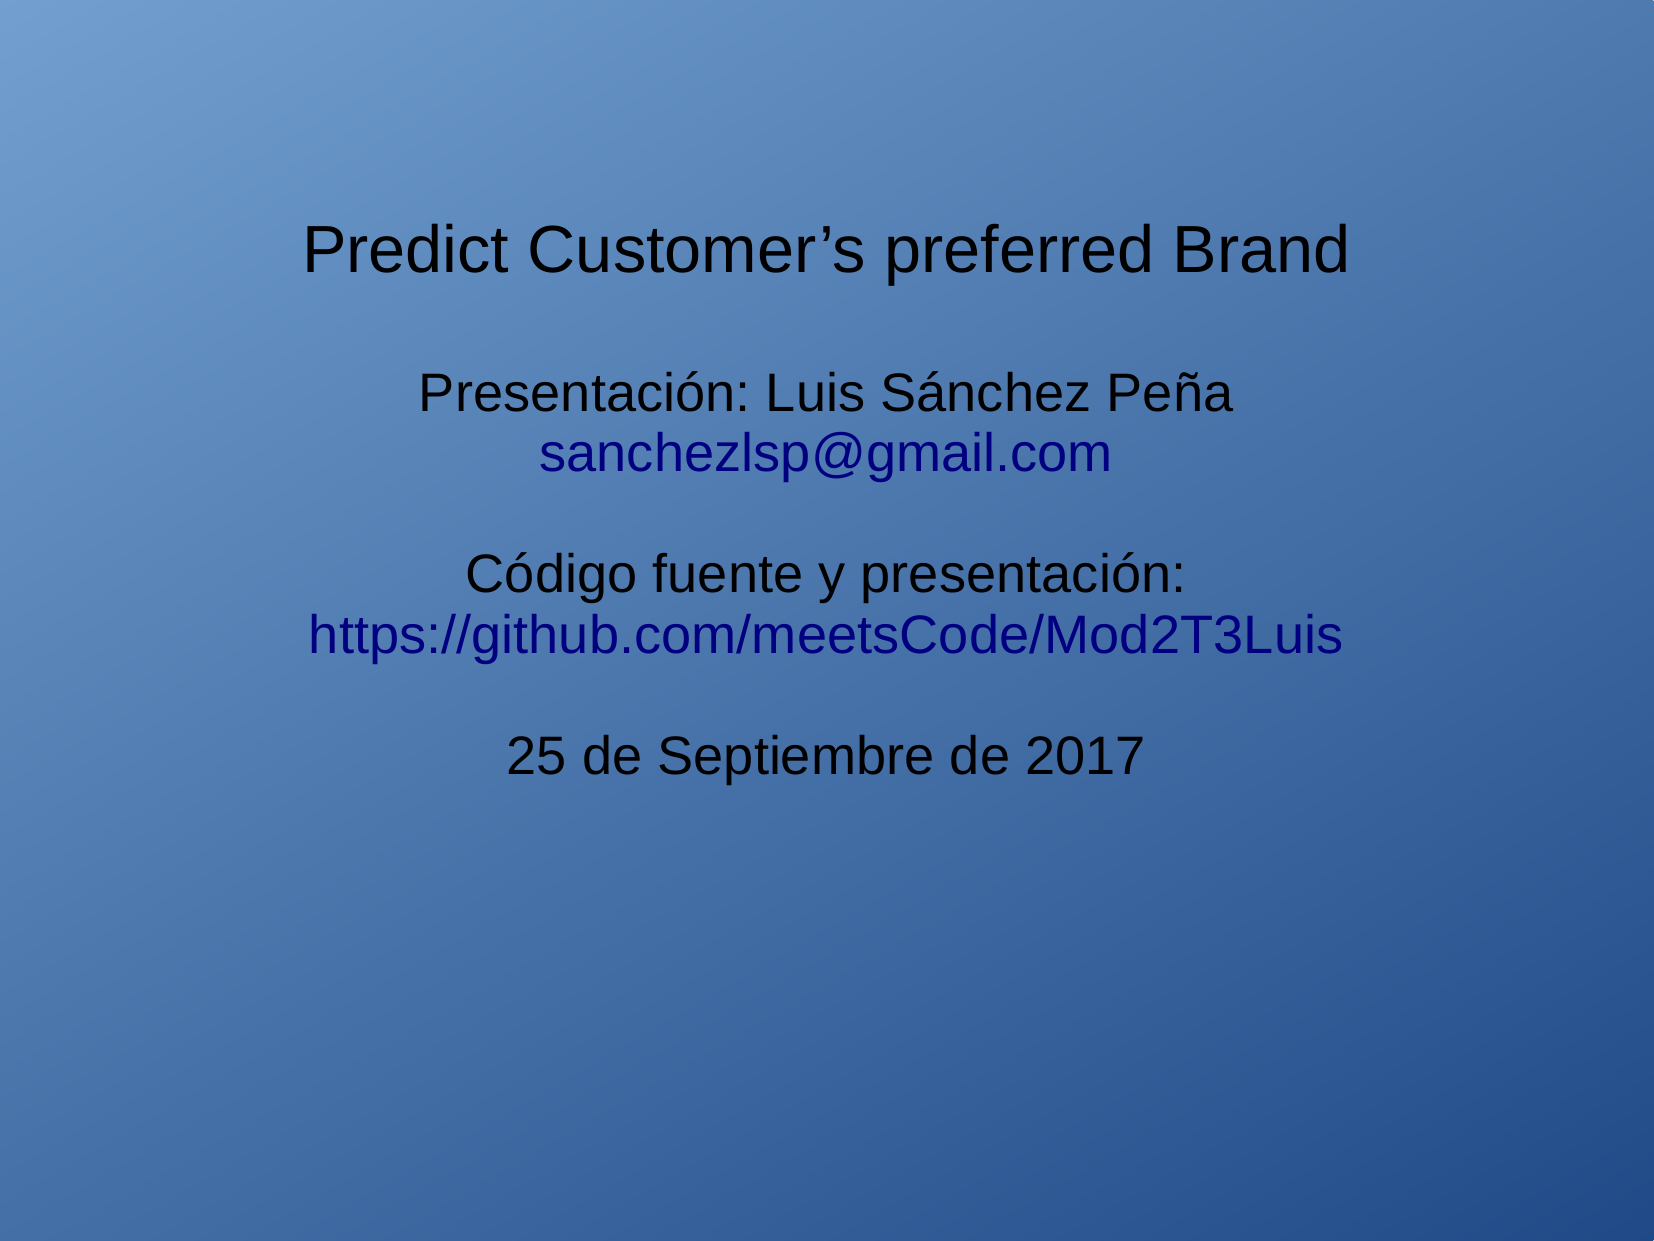

# Predict Customer’s preferred Brand
Presentación: Luis Sánchez Peña
sanchezlsp@gmail.com
Código fuente y presentación:
https://github.com/meetsCode/Mod2T3Luis
25 de Septiembre de 2017